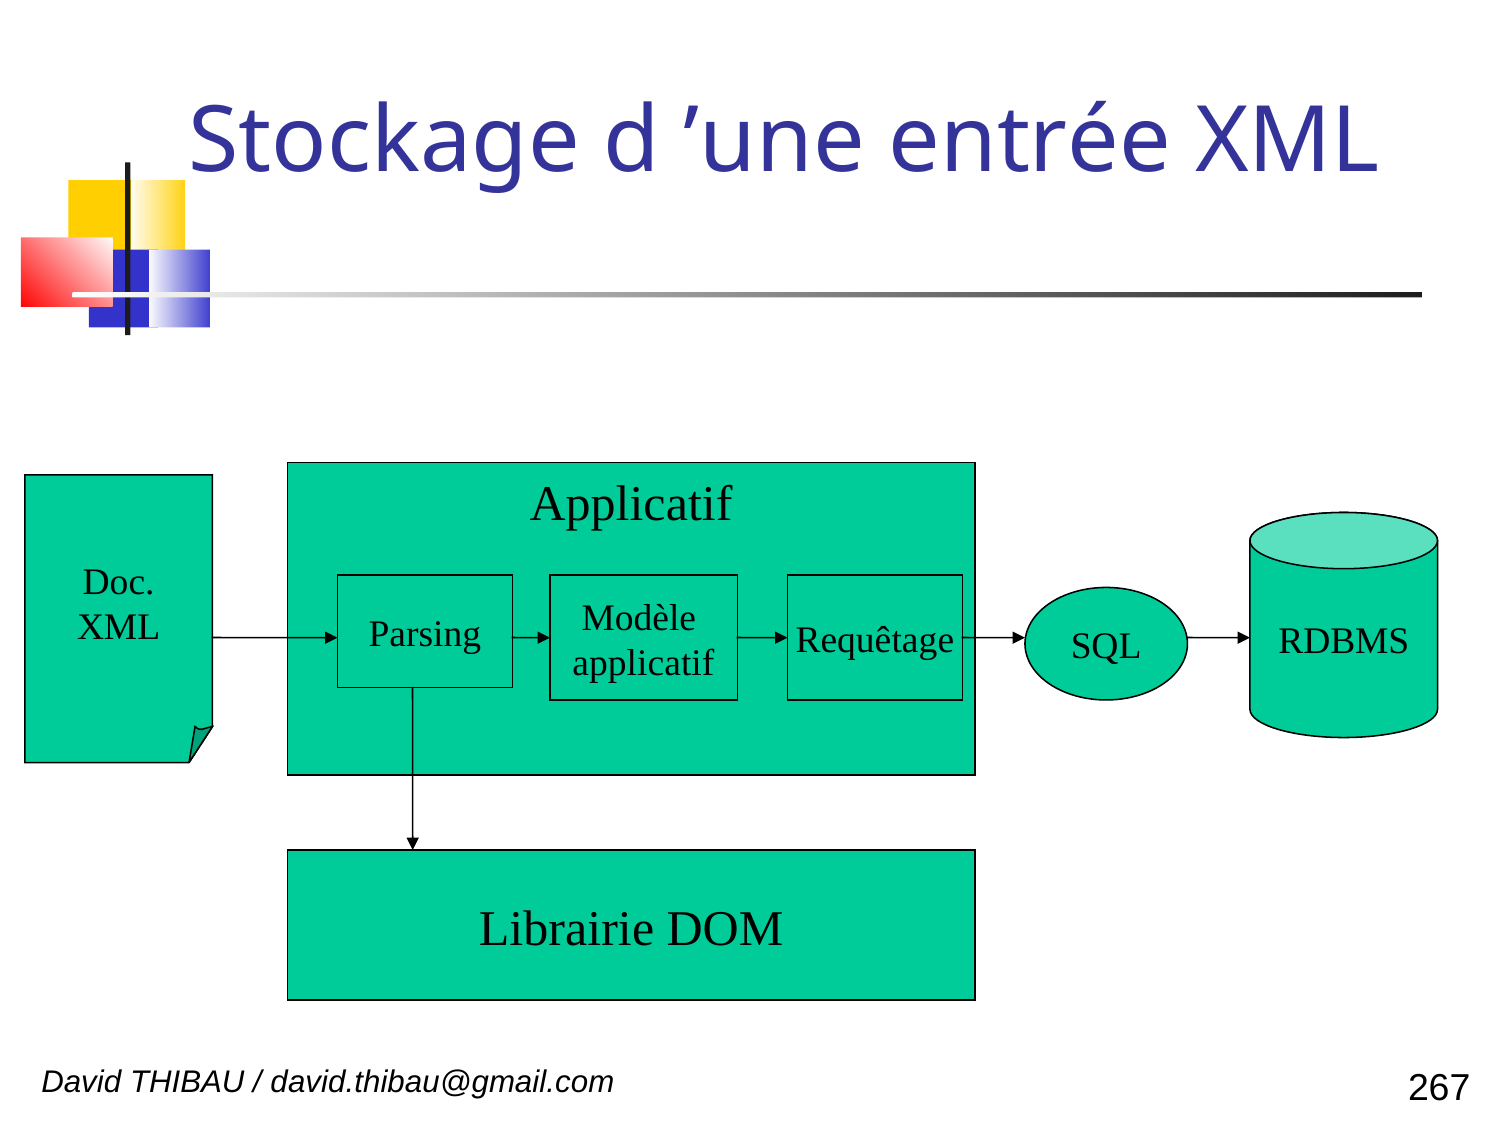

# Stockage d ’une entrée XML
Applicatif
Doc.
XML
RDBMS
Parsing
Modèle
applicatif
Requêtage
SQL
Librairie DOM